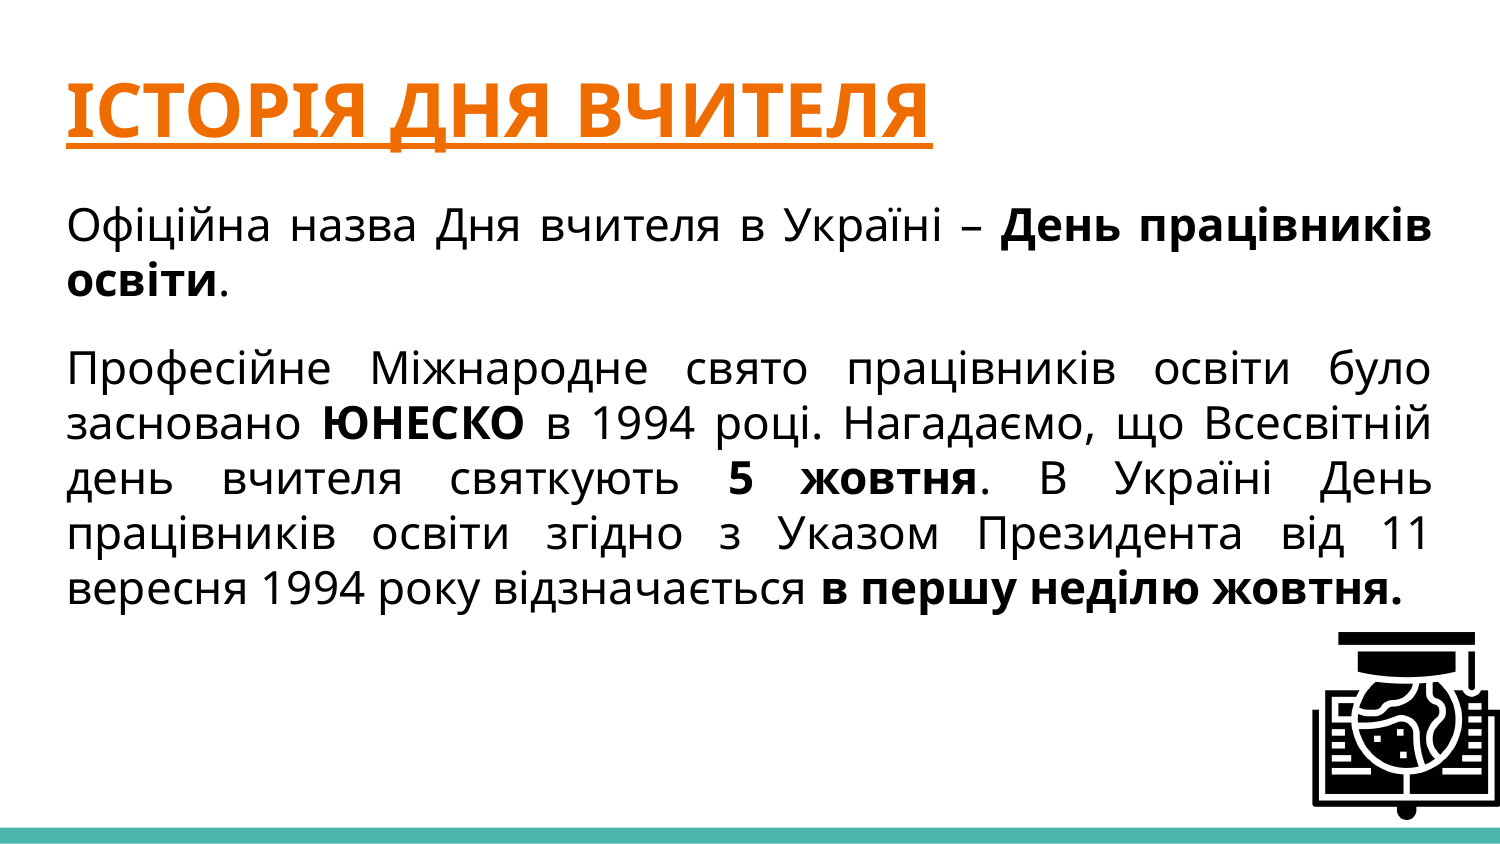

# ІСТОРІЯ ДНЯ ВЧИТЕЛЯ
Офіційна назва Дня вчителя в Україні – День працівників освіти.
Професійне Міжнародне свято працівників освіти було засновано ЮНЕСКО в 1994 році. Нагадаємо, що Всесвітній день вчителя святкують 5 жовтня. В Україні День працівників освіти згідно з Указом Президента від 11 вересня 1994 року відзначається в першу неділю жовтня.